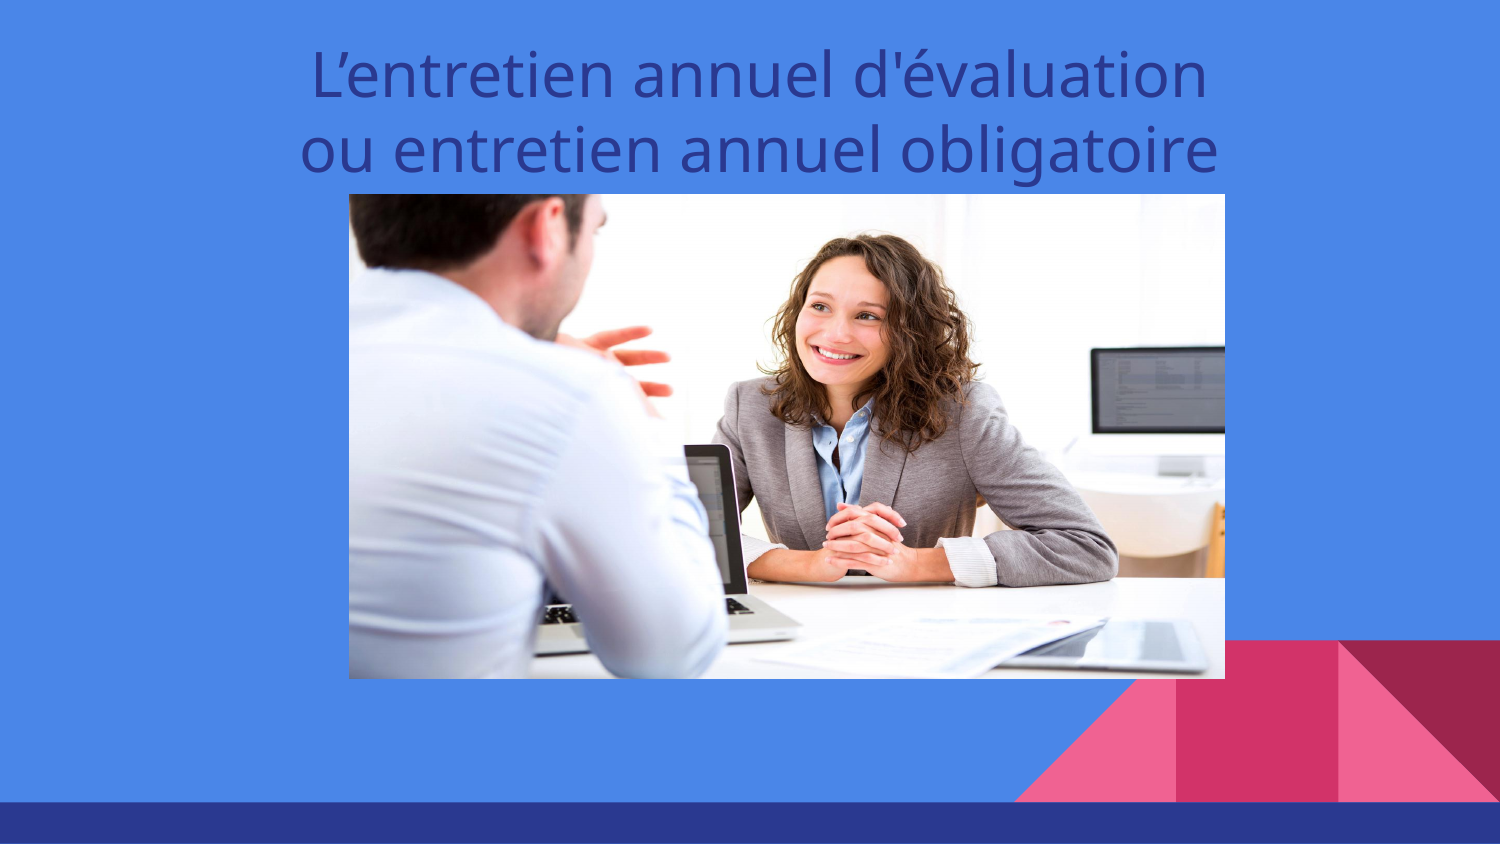

# L’entretien annuel d'évaluation ou entretien annuel obligatoire